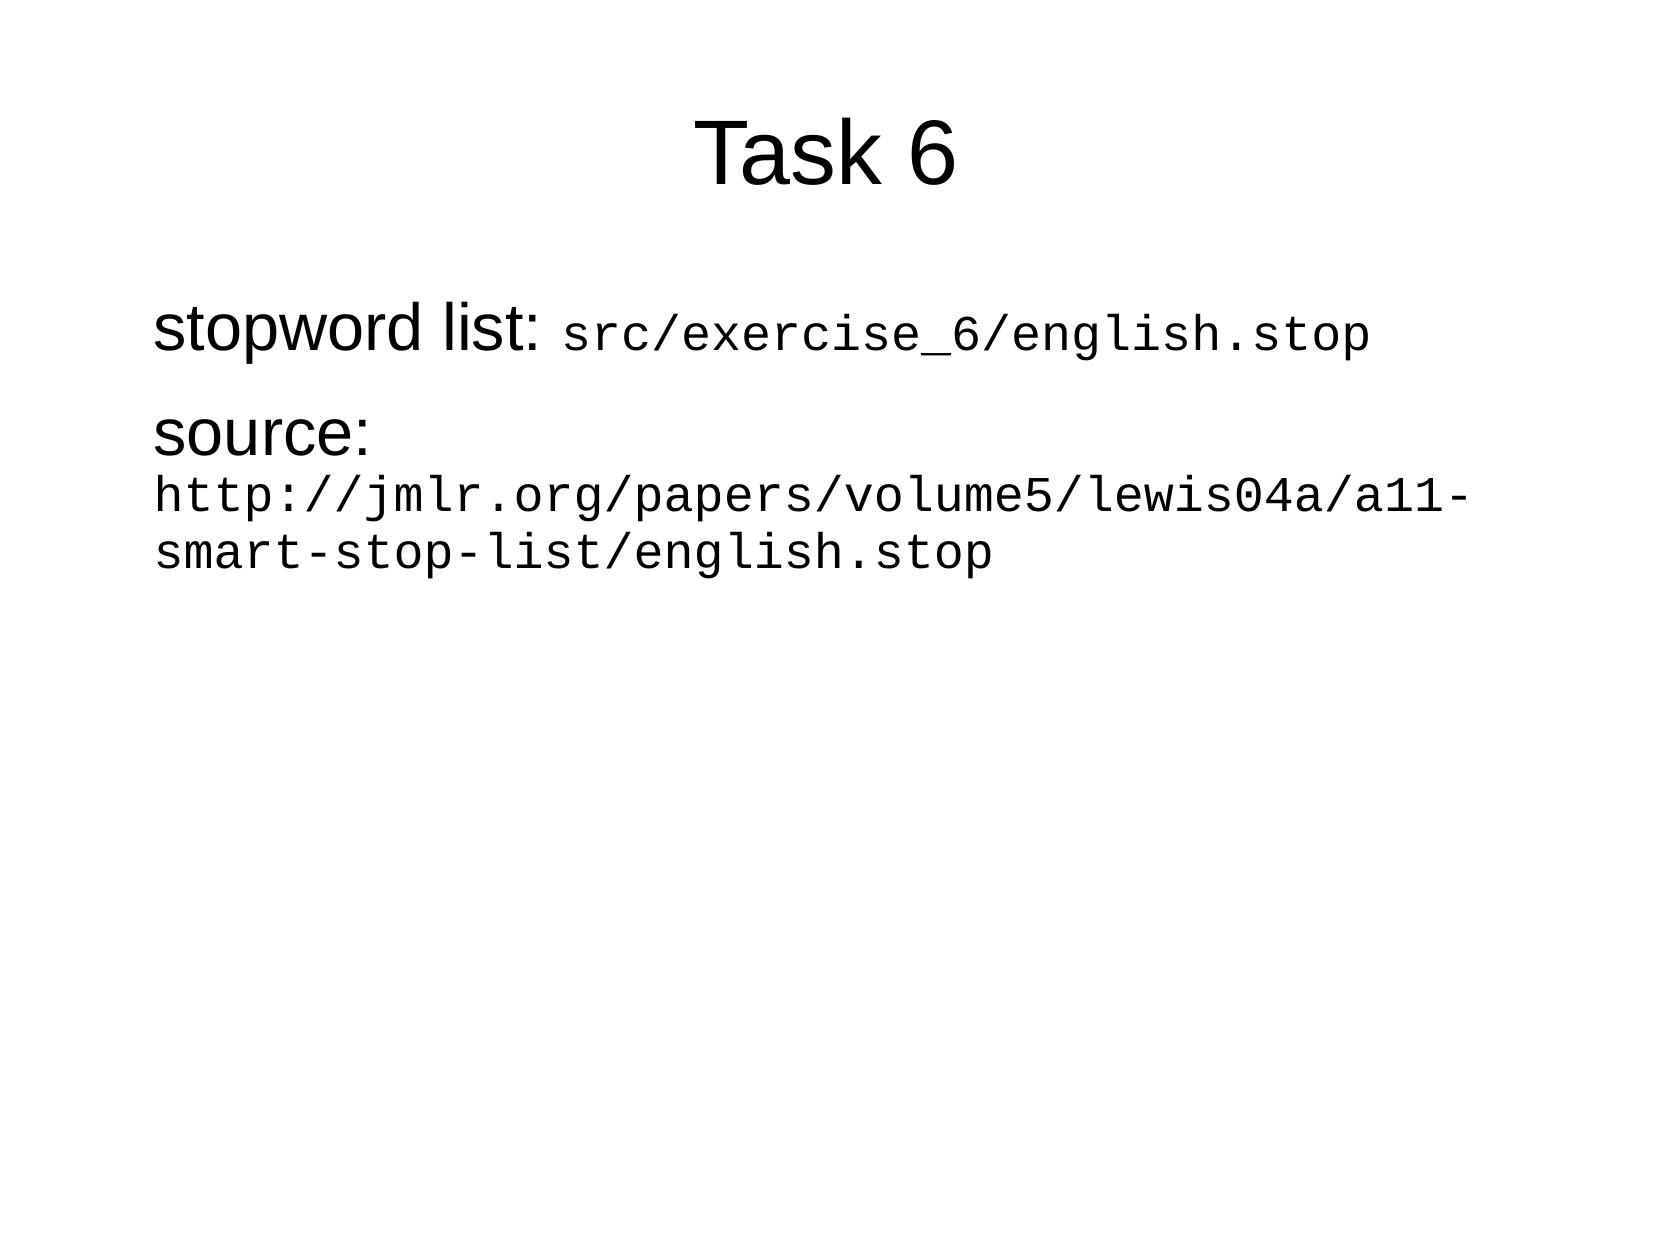

# Task 6
stopword list: src/exercise_6/english.stop
source: http://jmlr.org/papers/volume5/lewis04a/a11-smart-stop-list/english.stop